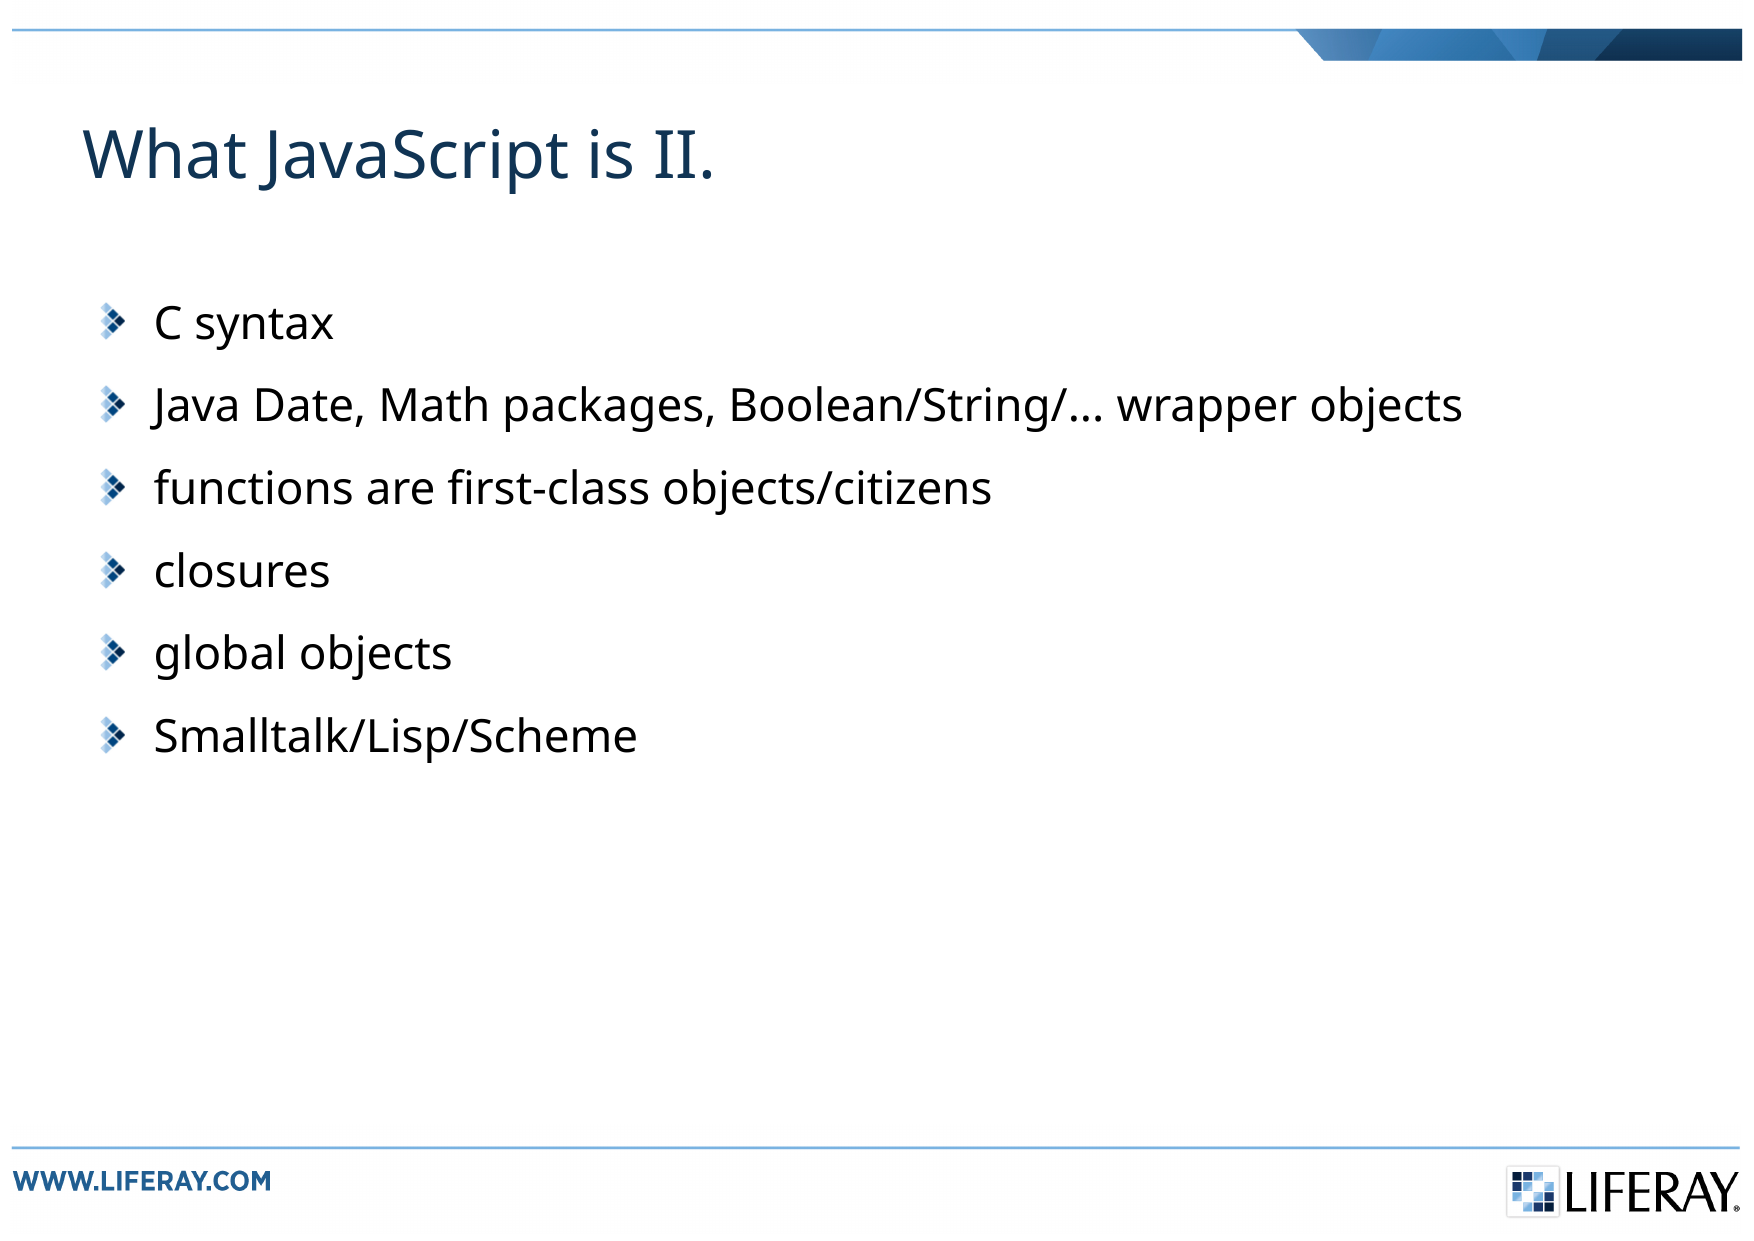

# What JavaScript is II.
C syntax
Java Date, Math packages, Boolean/String/... wrapper objects
functions are first-class objects/citizens
closures
global objects
Smalltalk/Lisp/Scheme